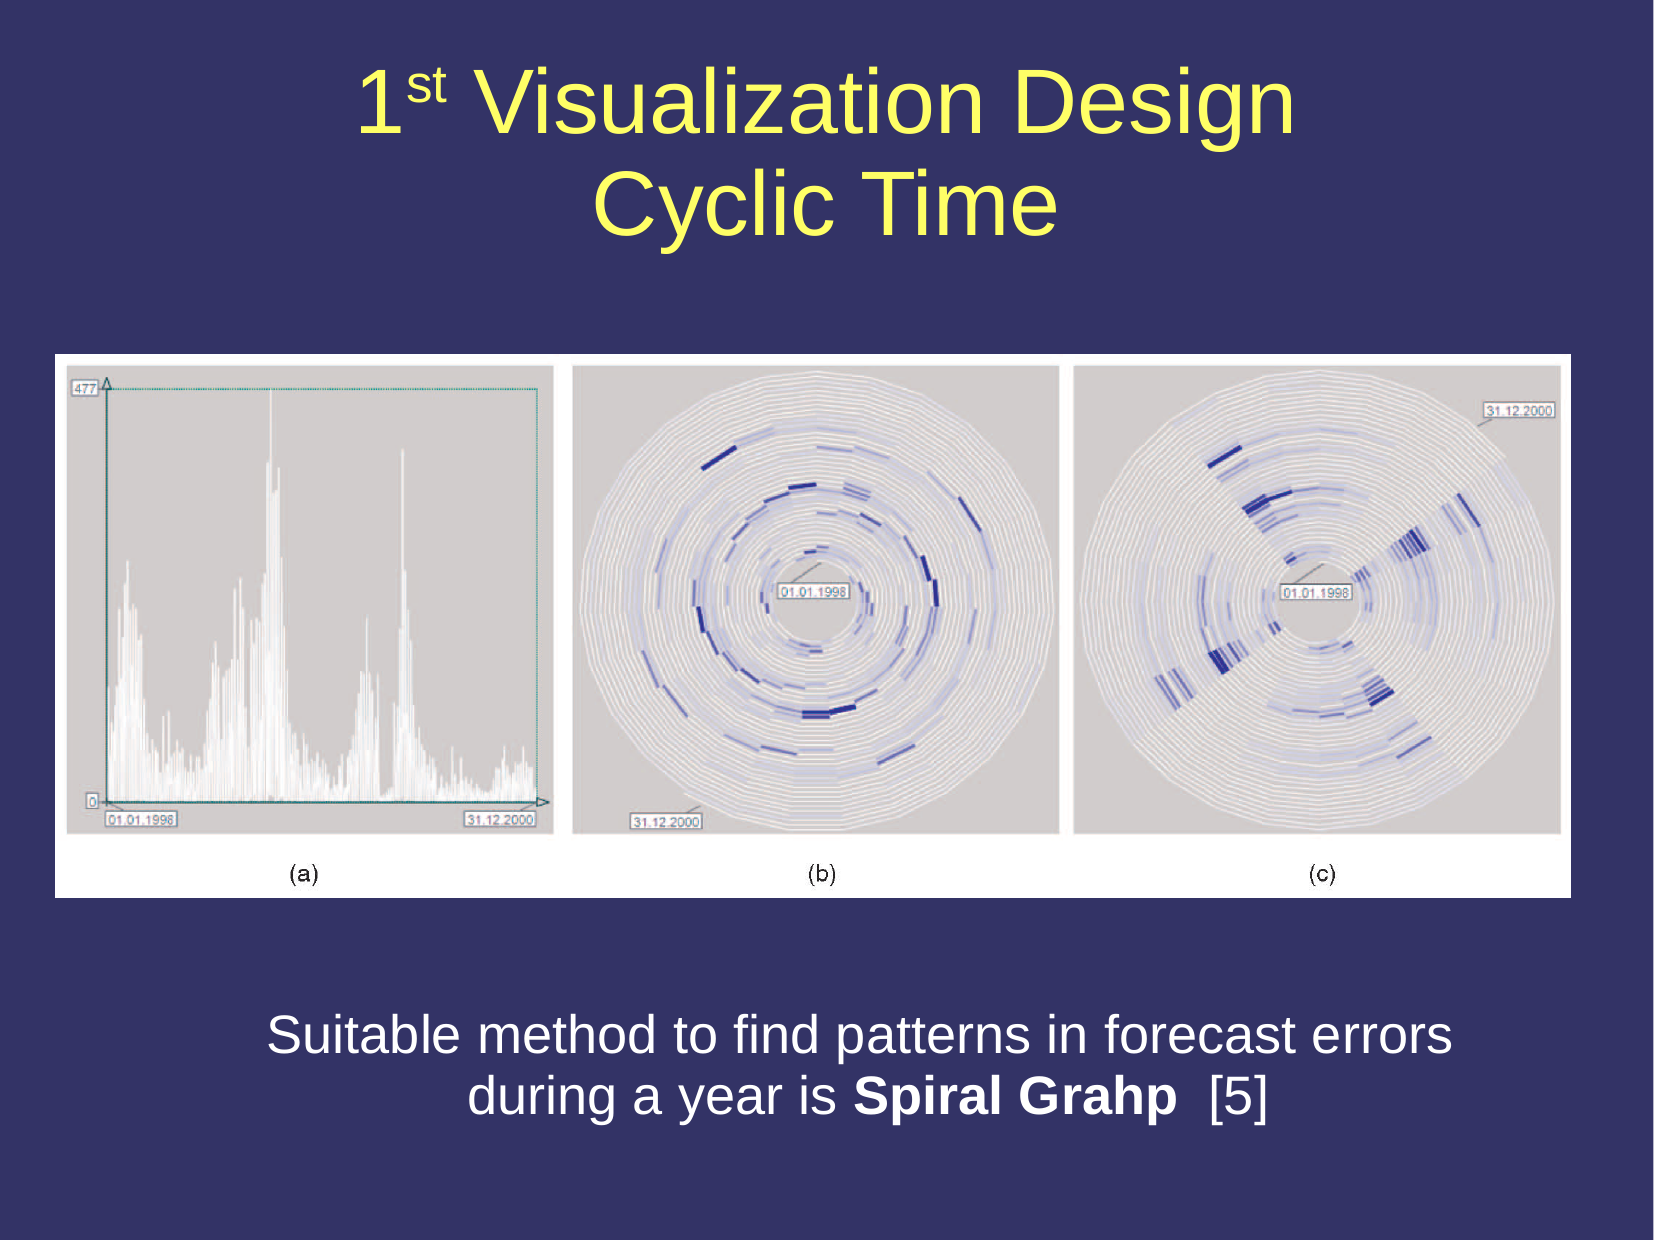

# 1st Visualization Design Cyclic Time
Suitable method to find patterns in forecast errors
during a year is Spiral Grahp [5]